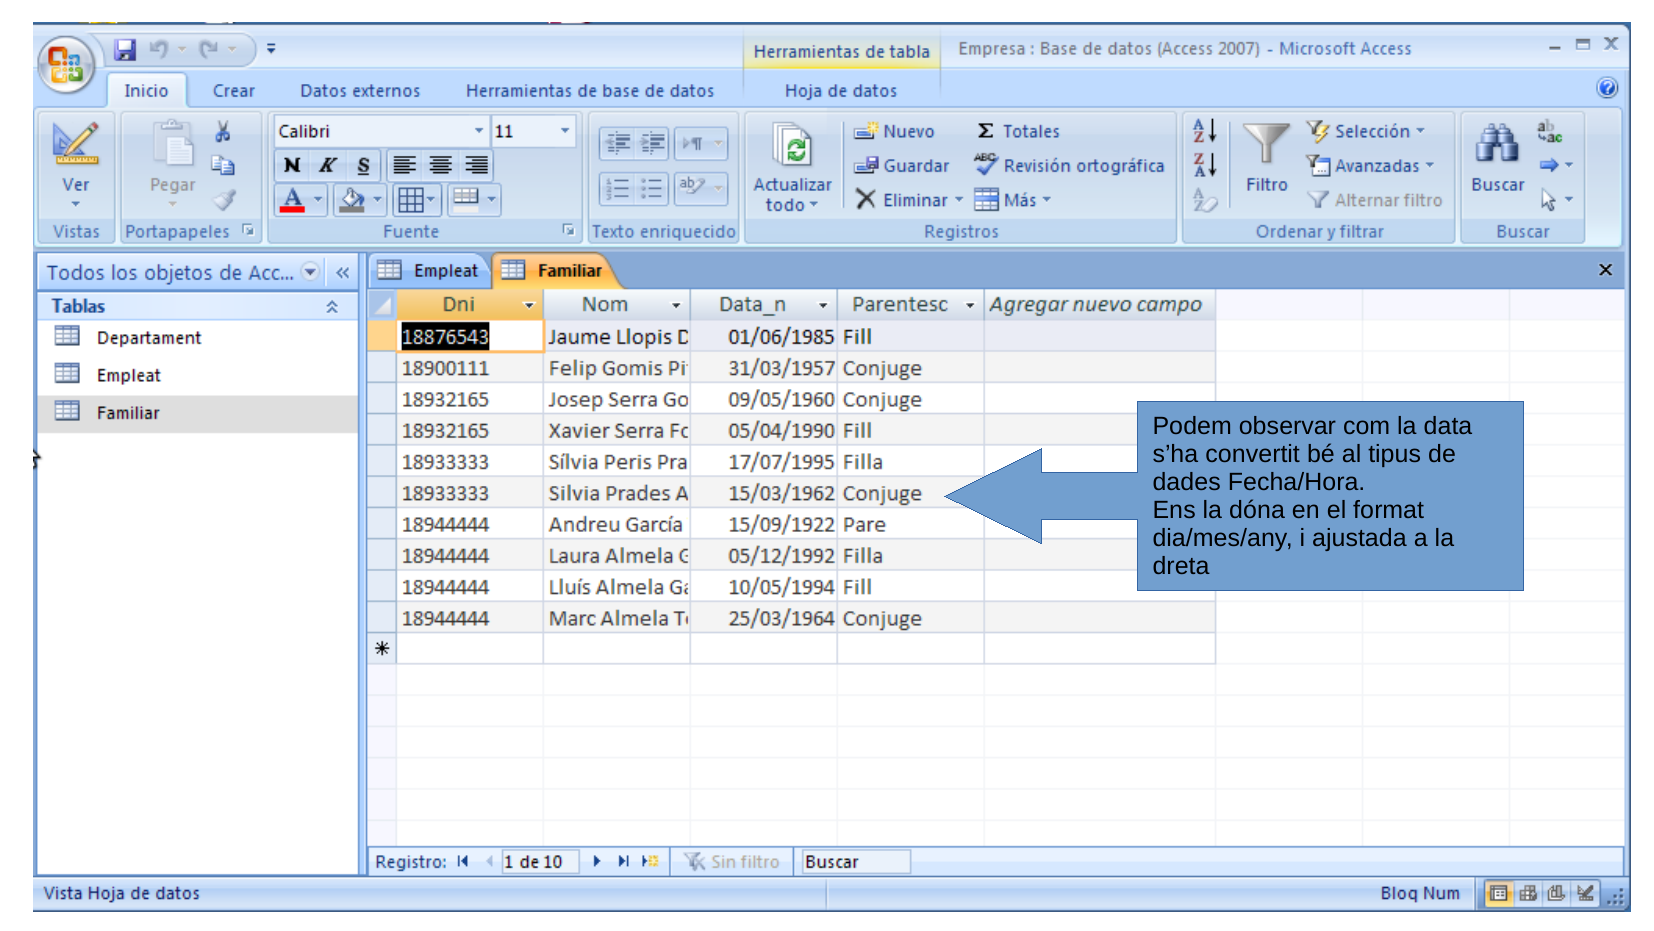

Podem observar com la data s’ha convertit bé al tipus de dades Fecha/Hora.
Ens la dóna en el format dia/mes/any, i ajustada a la dreta